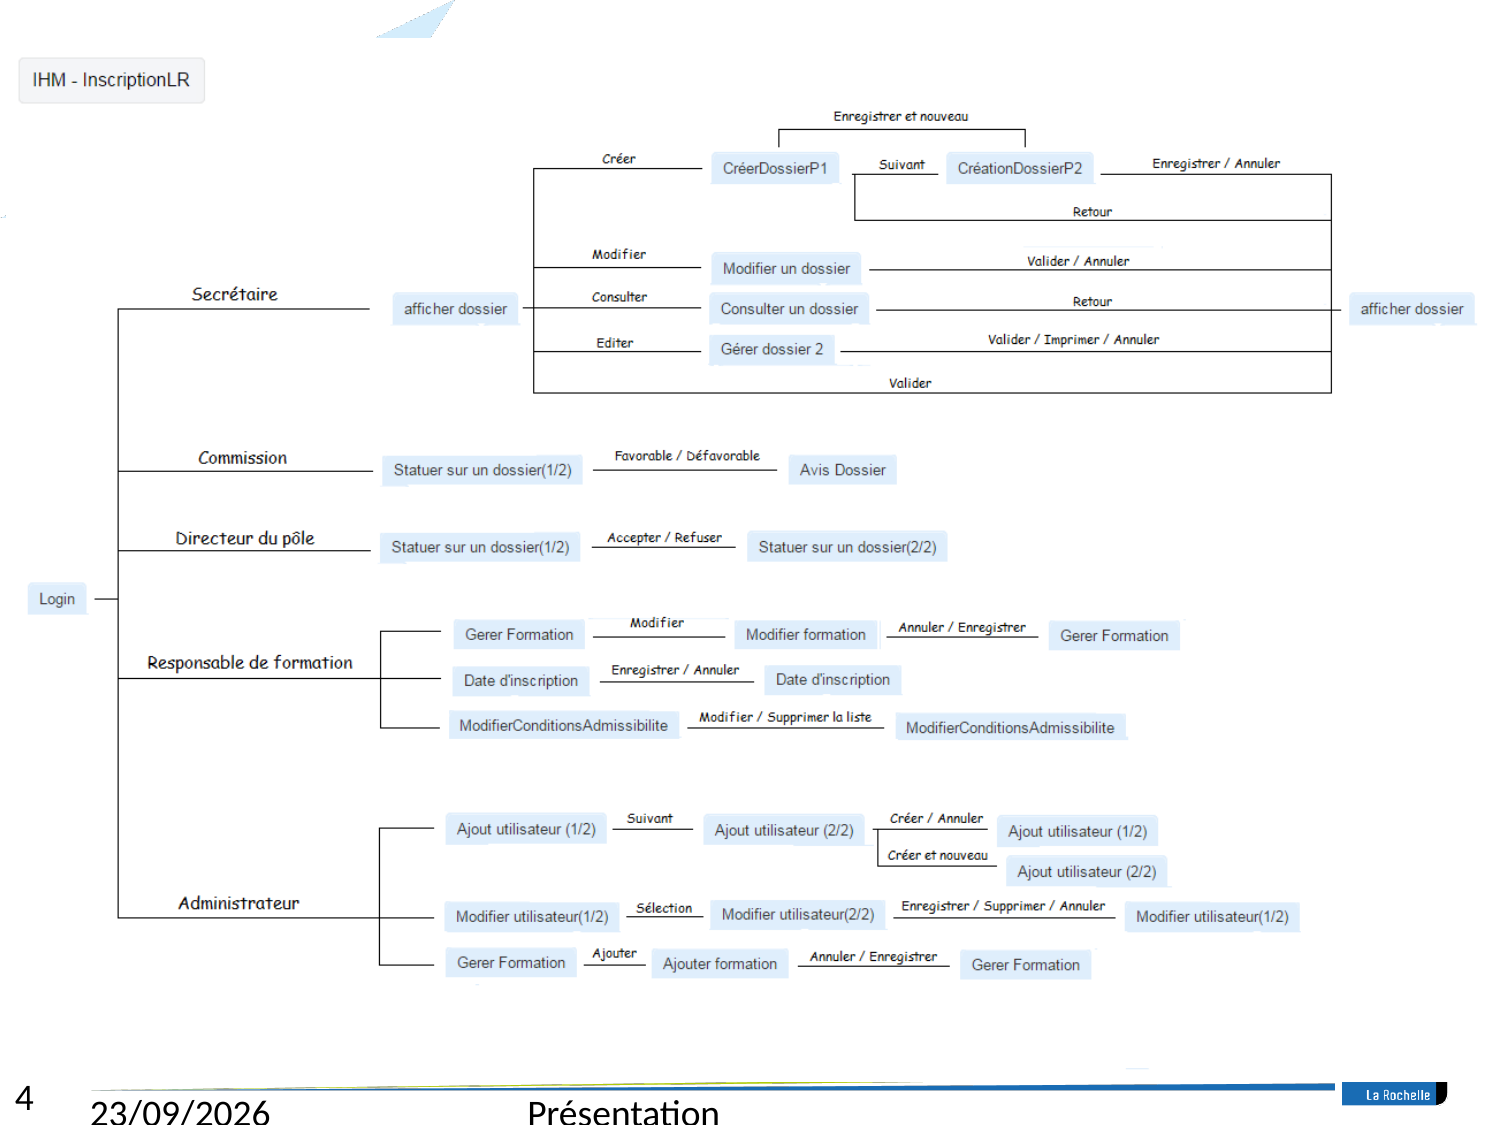

# Enchaînement des IHM
Texte texte texte
Présentation